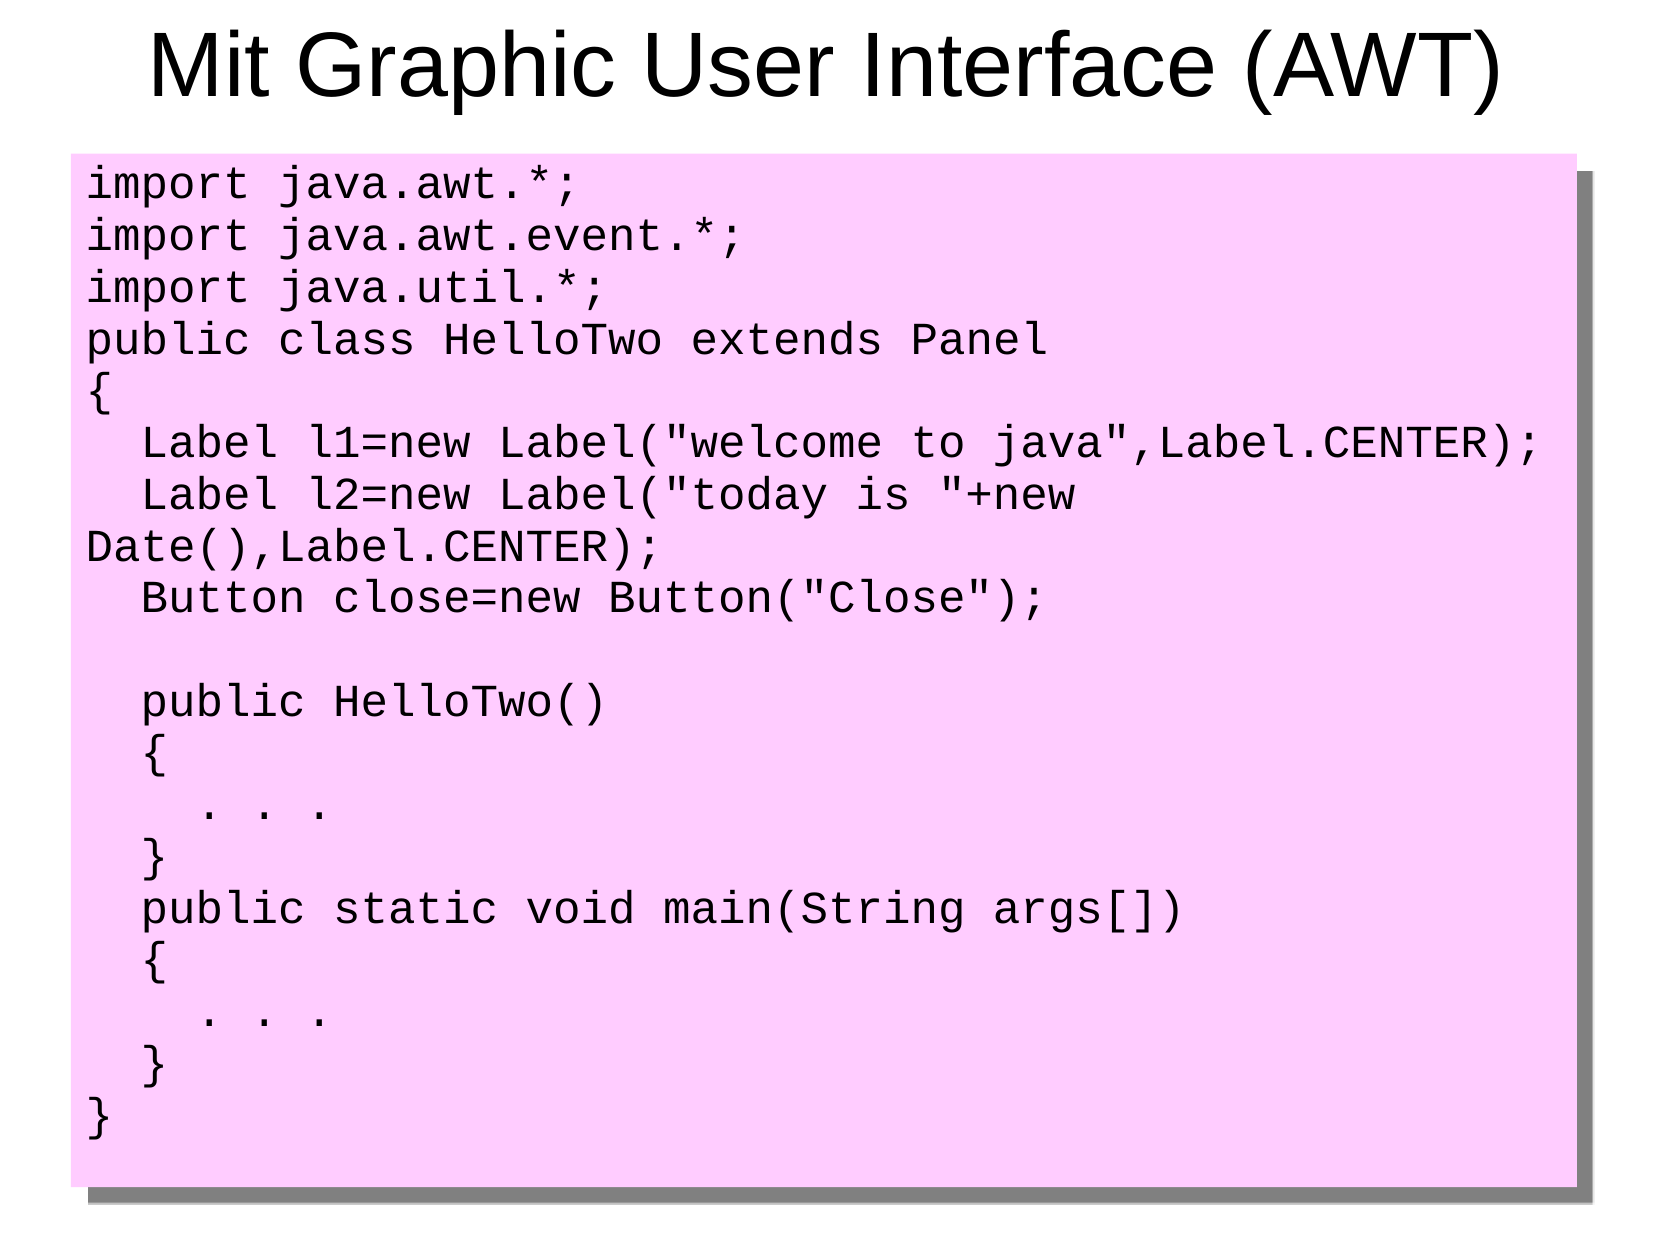

# Mit Graphic User Interface (AWT)
import java.awt.*;
import java.awt.event.*;
import java.util.*;
public class HelloTwo extends Panel
{
 Label l1=new Label("welcome to java",Label.CENTER);
 Label l2=new Label("today is "+new Date(),Label.CENTER);
 Button close=new Button("Close");
 public HelloTwo()
 {
 . . .
 }
 public static void main(String args[])
 {
 . . .
 }
}
5